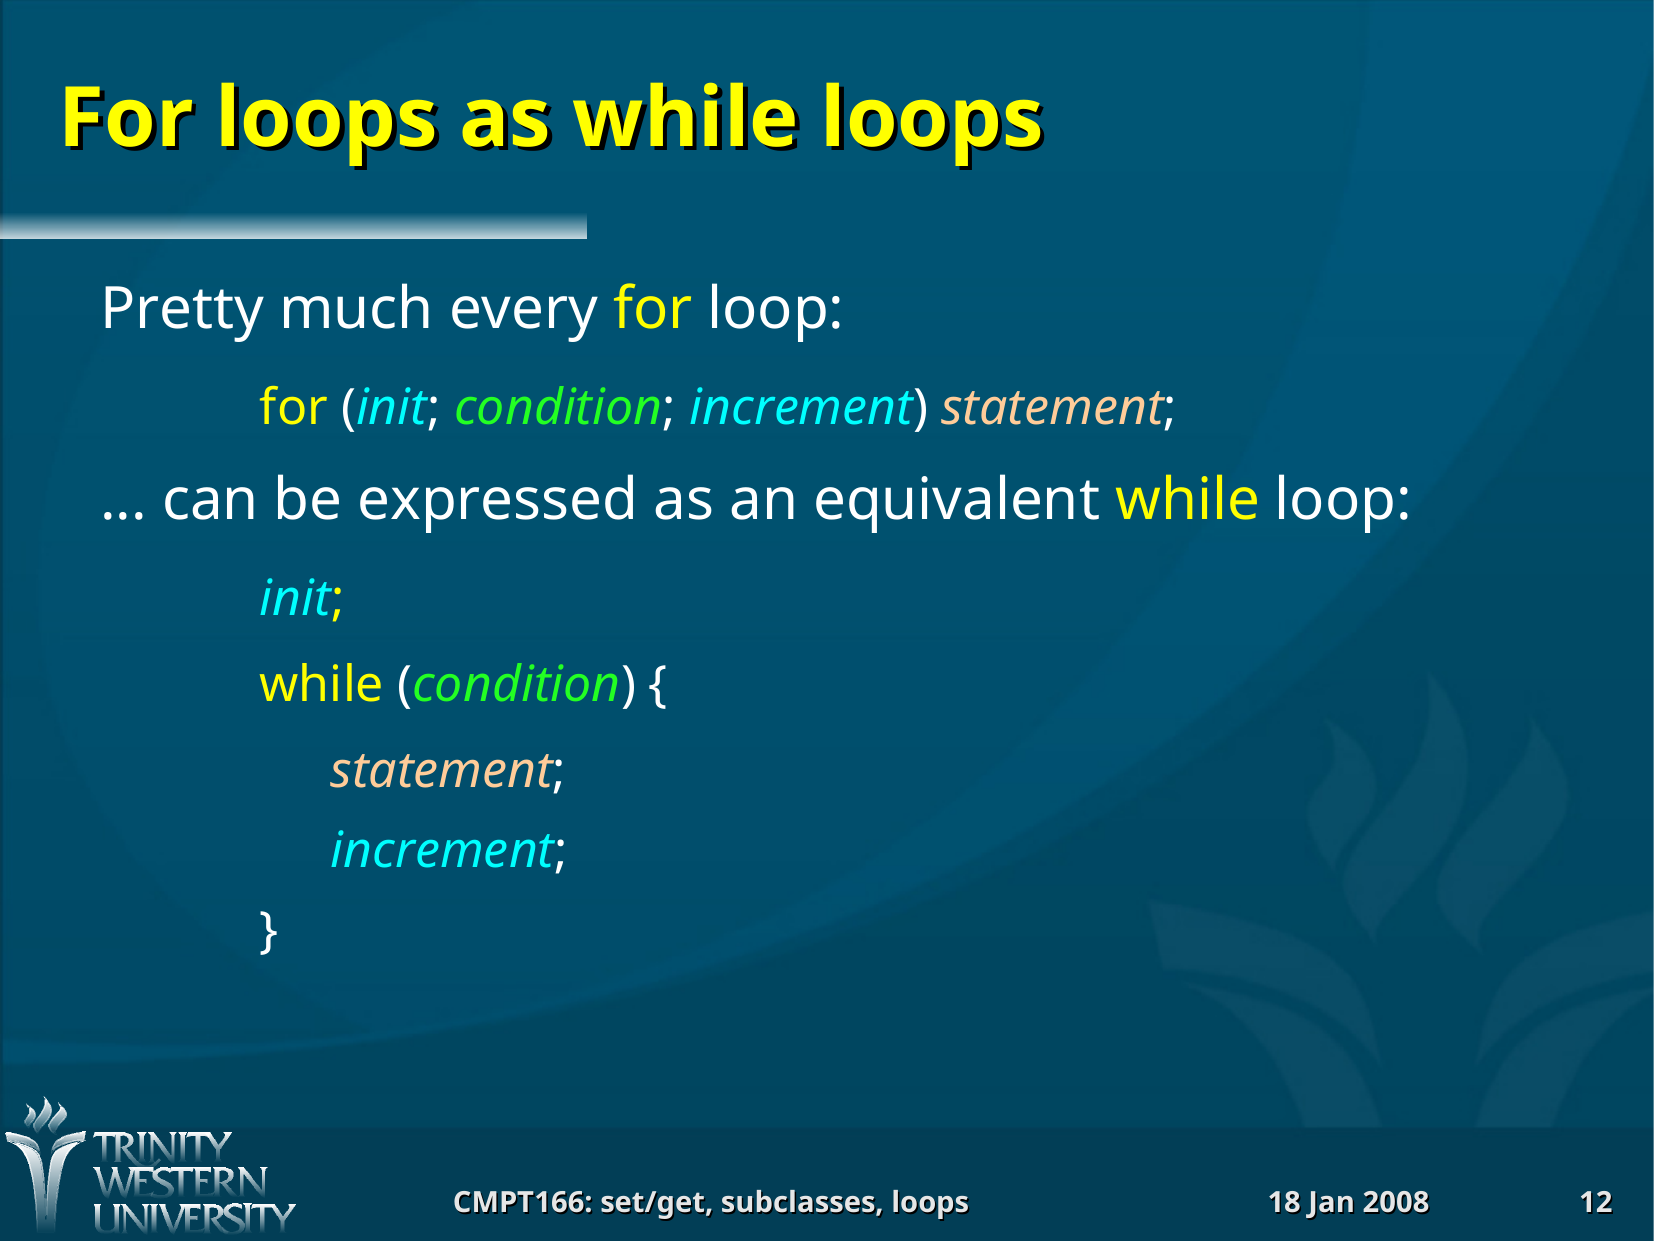

# For loops as while loops
Pretty much every for loop:
for (init; condition; increment) statement;
... can be expressed as an equivalent while loop:
init;
while (condition) {
statement;
increment;
}
CMPT166: set/get, subclasses, loops
18 Jan 2008
12